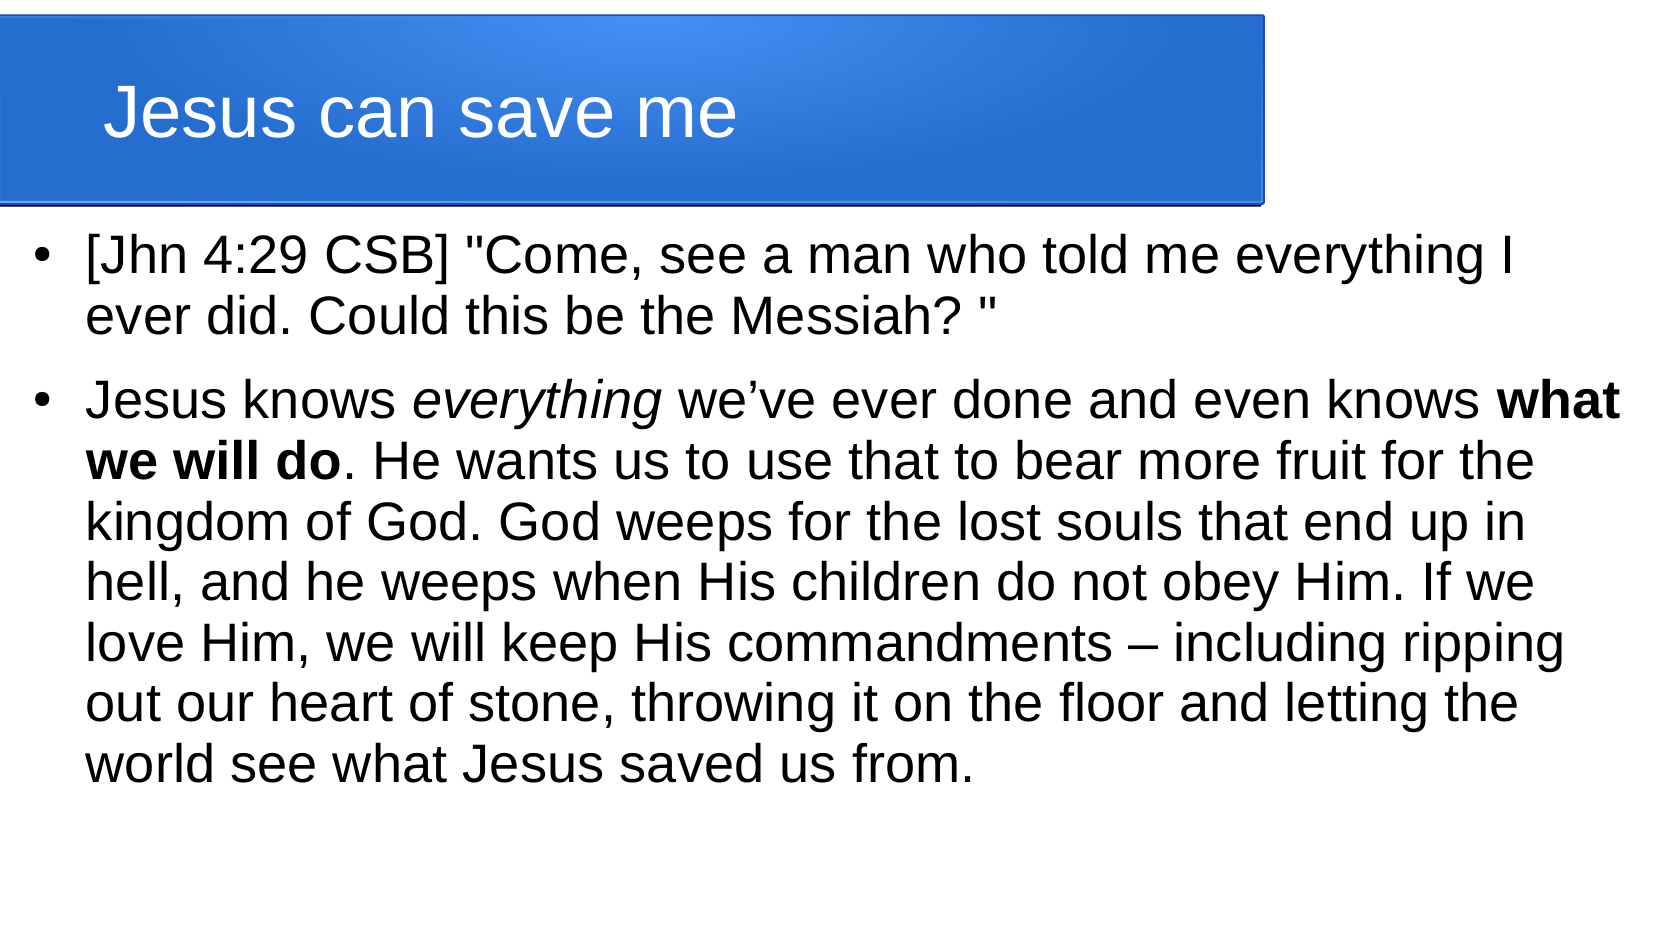

# Jesus can save me
[Jhn 4:29 CSB] "Come, see a man who told me everything I ever did. Could this be the Messiah? "
Jesus knows everything we’ve ever done and even knows what we will do. He wants us to use that to bear more fruit for the kingdom of God. God weeps for the lost souls that end up in hell, and he weeps when His children do not obey Him. If we love Him, we will keep His commandments – including ripping out our heart of stone, throwing it on the floor and letting the world see what Jesus saved us from.